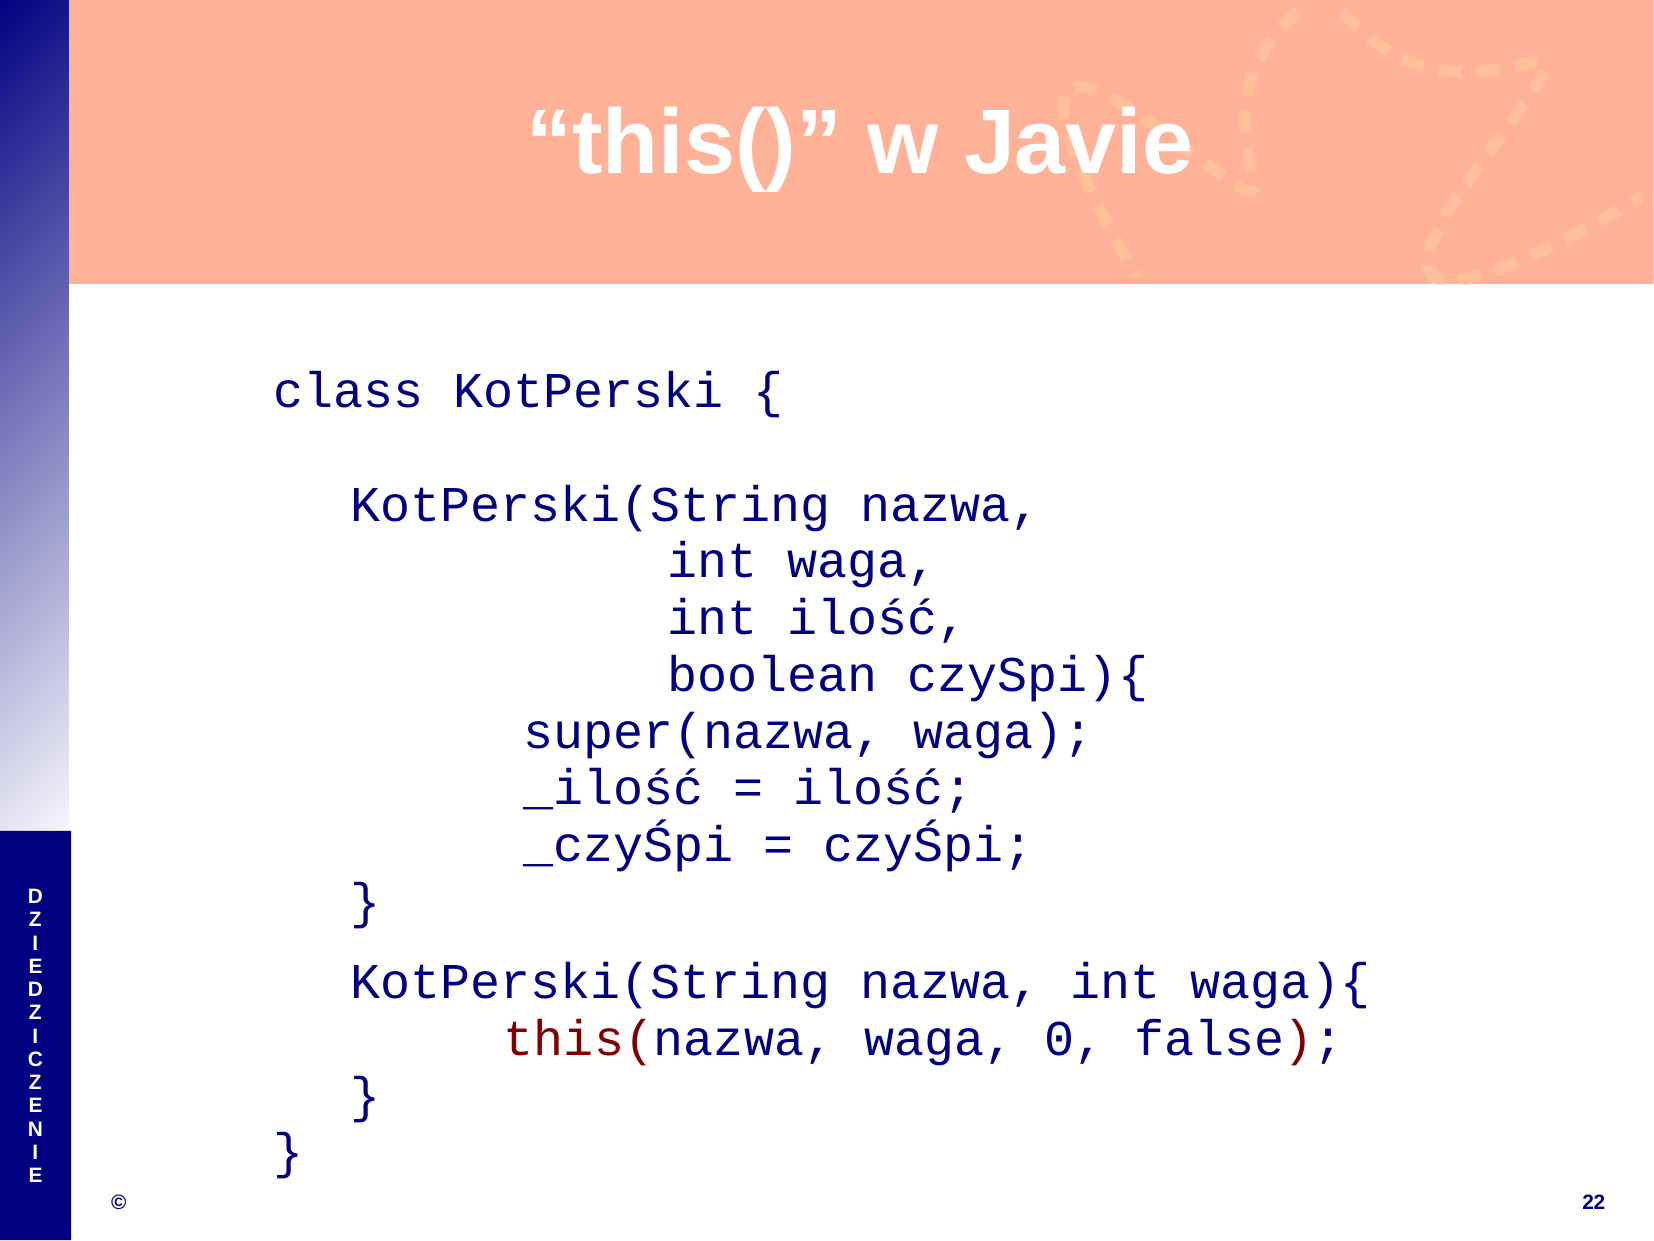

# “this()” w Javie
class KotPerski {
KotPerski(String nazwa,
 int waga,
 int ilość,
 boolean czySpi){
 super(nazwa, waga);
 _ilość = ilość;
 _czyŚpi = czyŚpi;
}
KotPerski(String nazwa, int waga){
this(nazwa, waga, 0, false);
}
}
D
Z
I
E
D
Z
I
C
Z
E
N
I
E